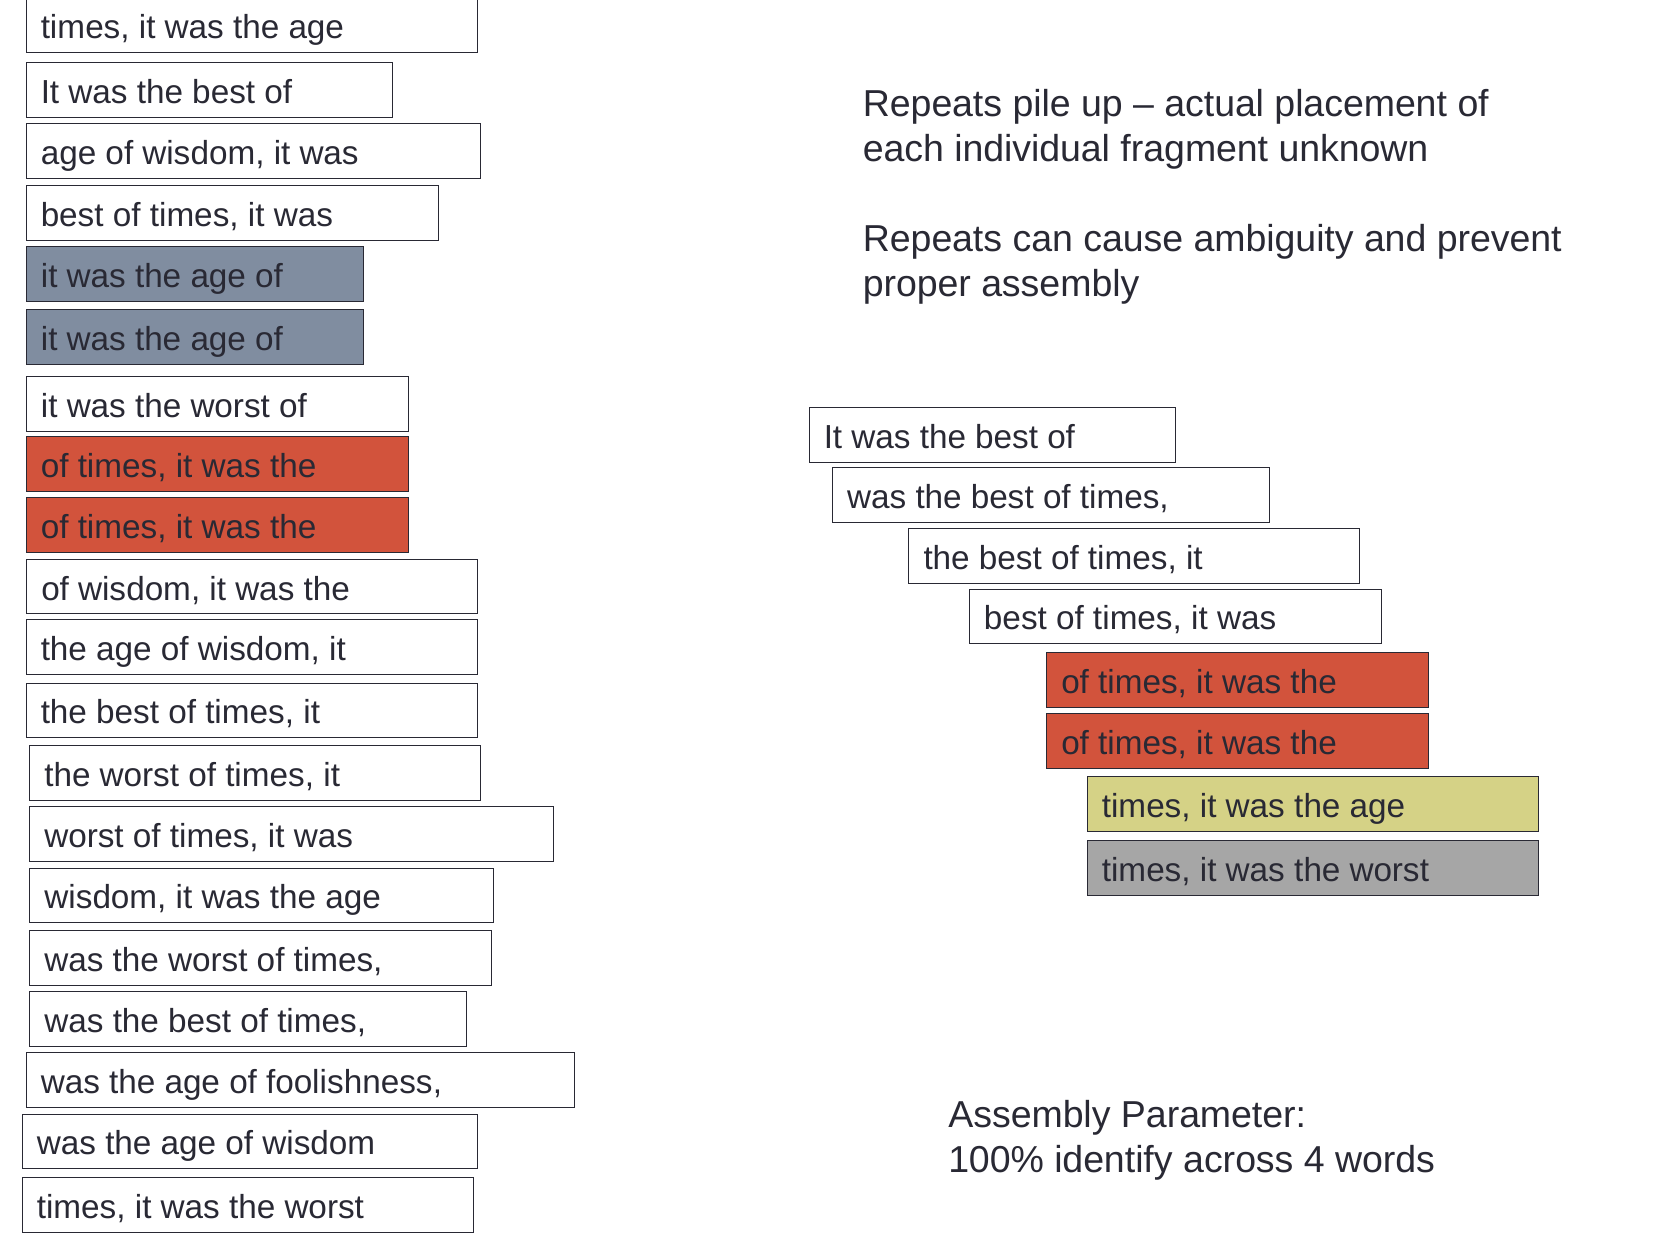

times, it was the age
It was the best of
Repeats pile up – actual placement of each individual fragment unknown
Repeats can cause ambiguity and prevent proper assembly
age of wisdom, it was
best of times, it was
it was the age of
it was the age of
it was the worst of
It was the best of
of times, it was the
was the best of times,
of times, it was the
the best of times, it
of wisdom, it was the
best of times, it was
the age of wisdom, it
of times, it was the
the best of times, it
of times, it was the
the worst of times, it
times, it was the age
worst of times, it was
times, it was the worst
wisdom, it was the age
was the worst of times,
was the best of times,
was the age of foolishness,
Assembly Parameter:
100% identify across 4 words
was the age of wisdom
times, it was the worst